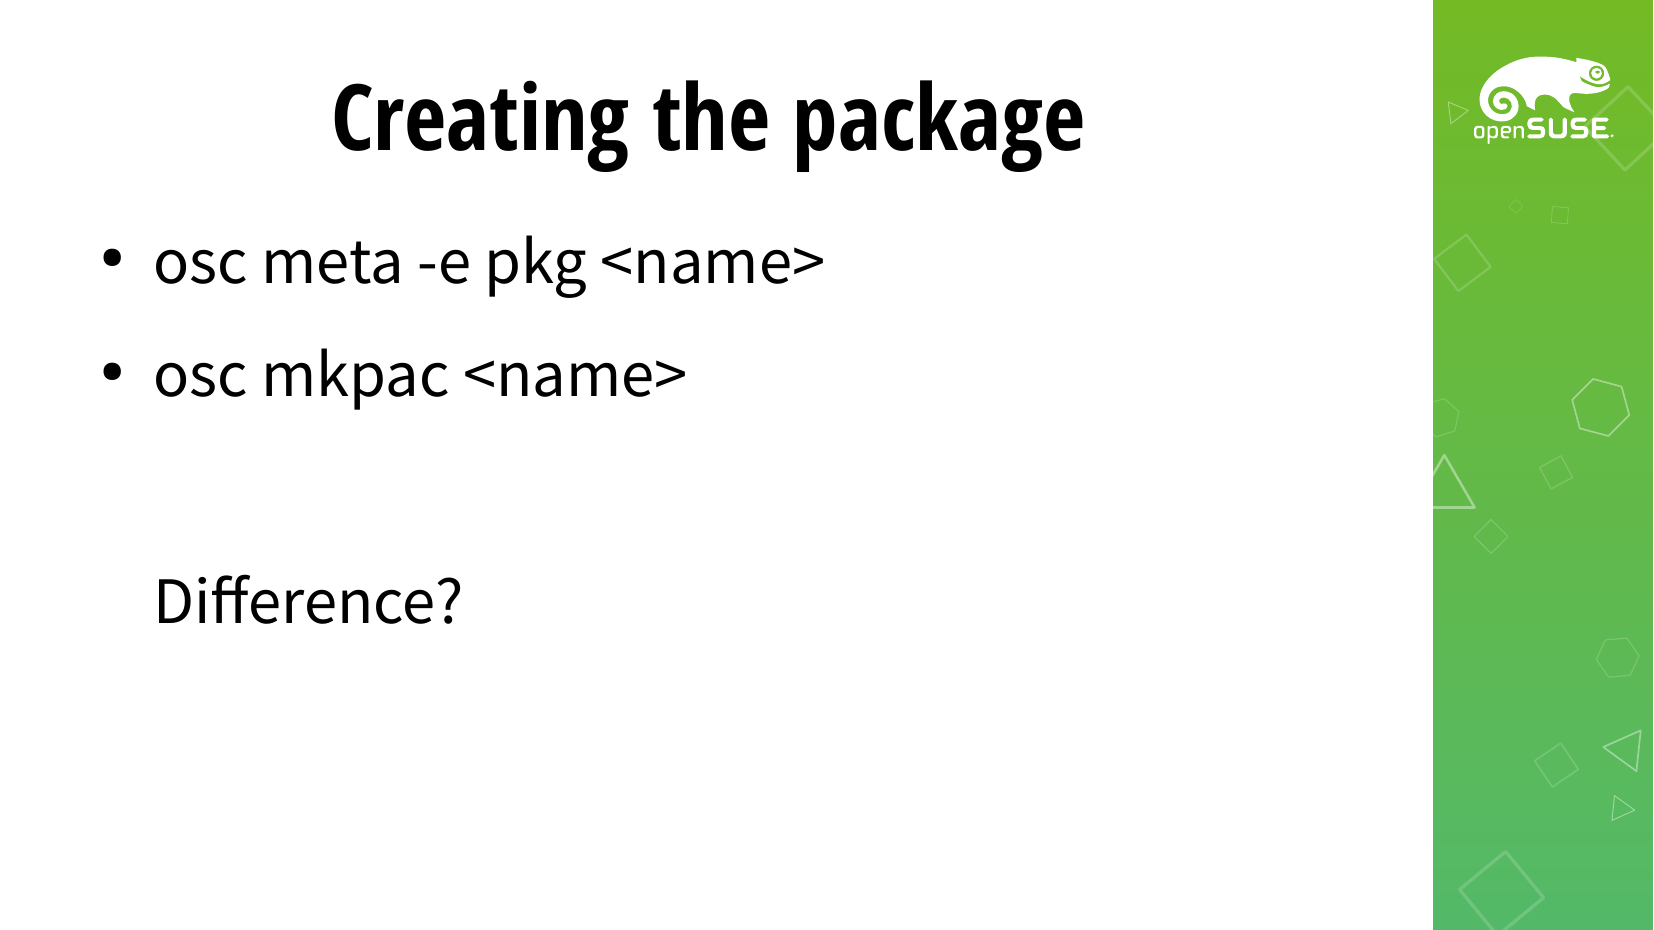

# Creating the package
osc meta -e pkg <name>
osc mkpac <name>
Difference?